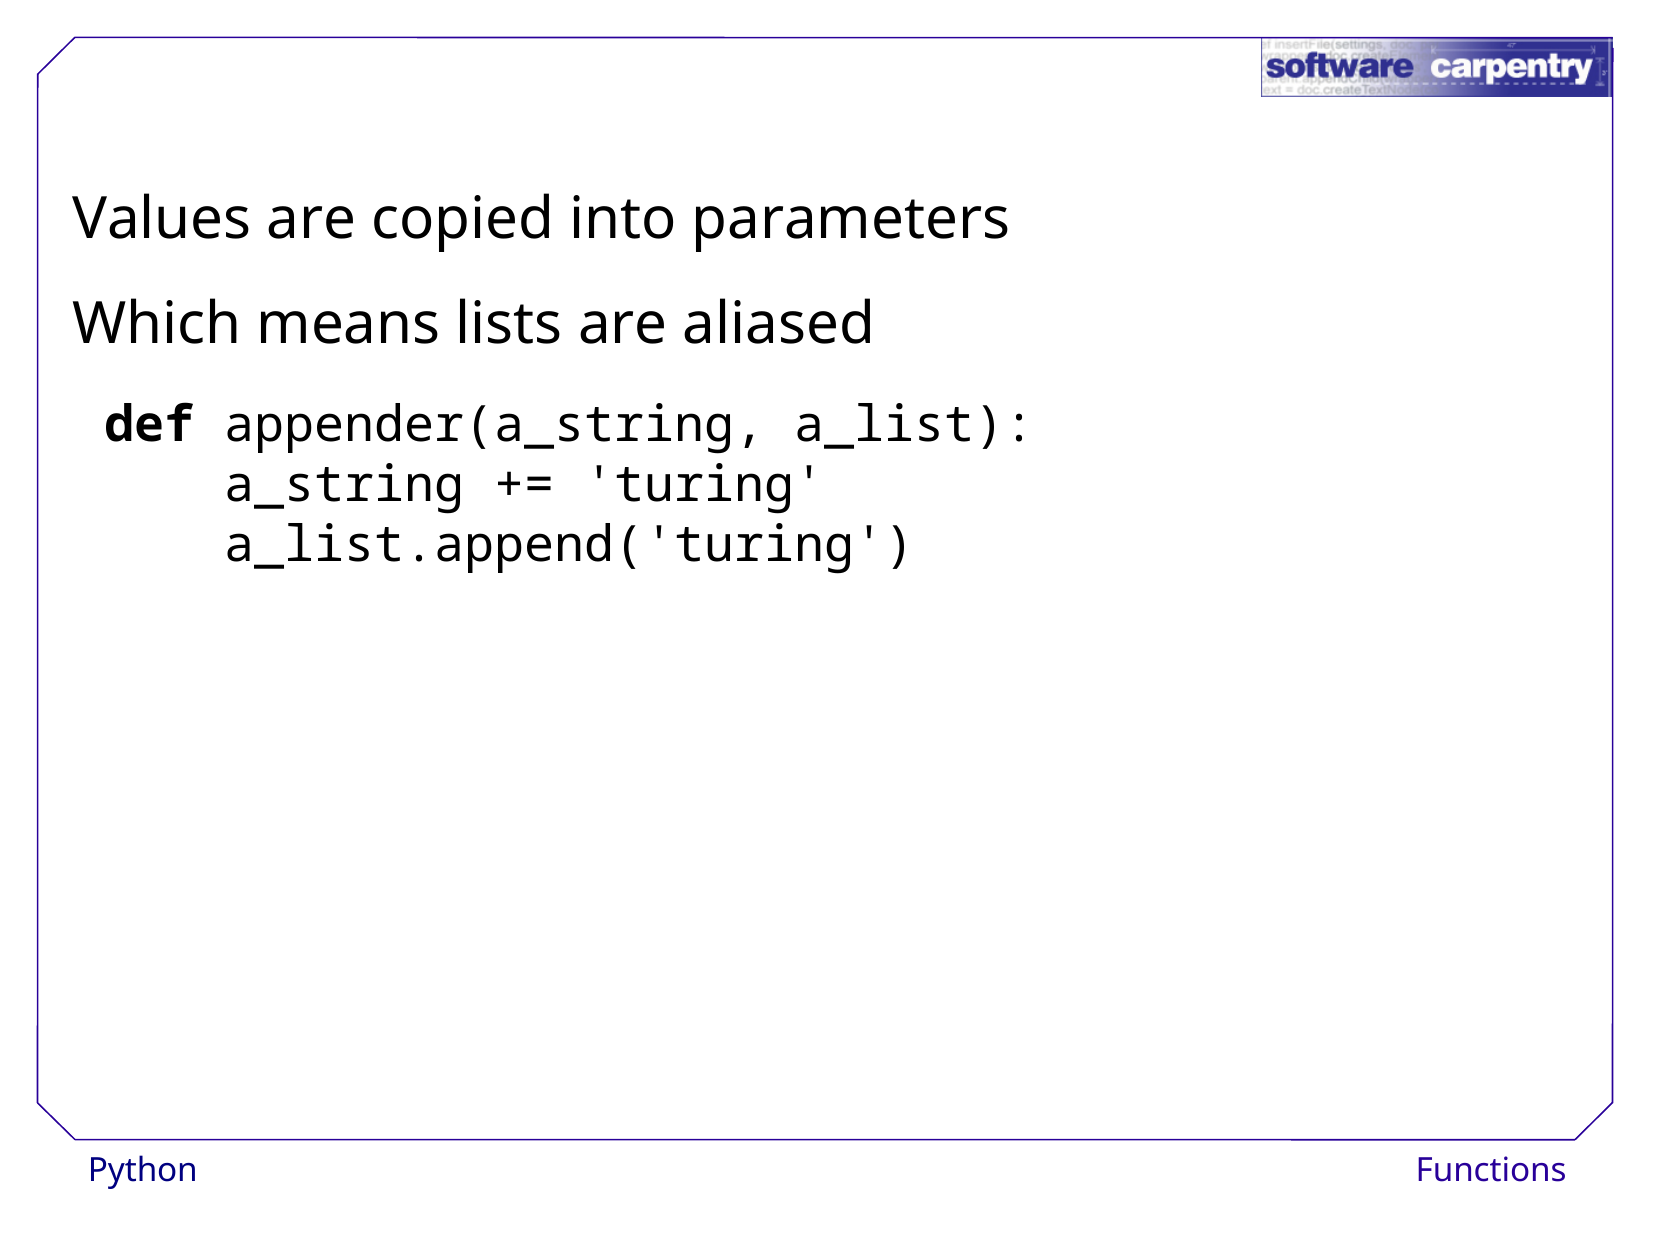

Values are copied into parameters
Which means lists are aliased
def appender(a_string, a_list):
 a_string += 'turing'
 a_list.append('turing')